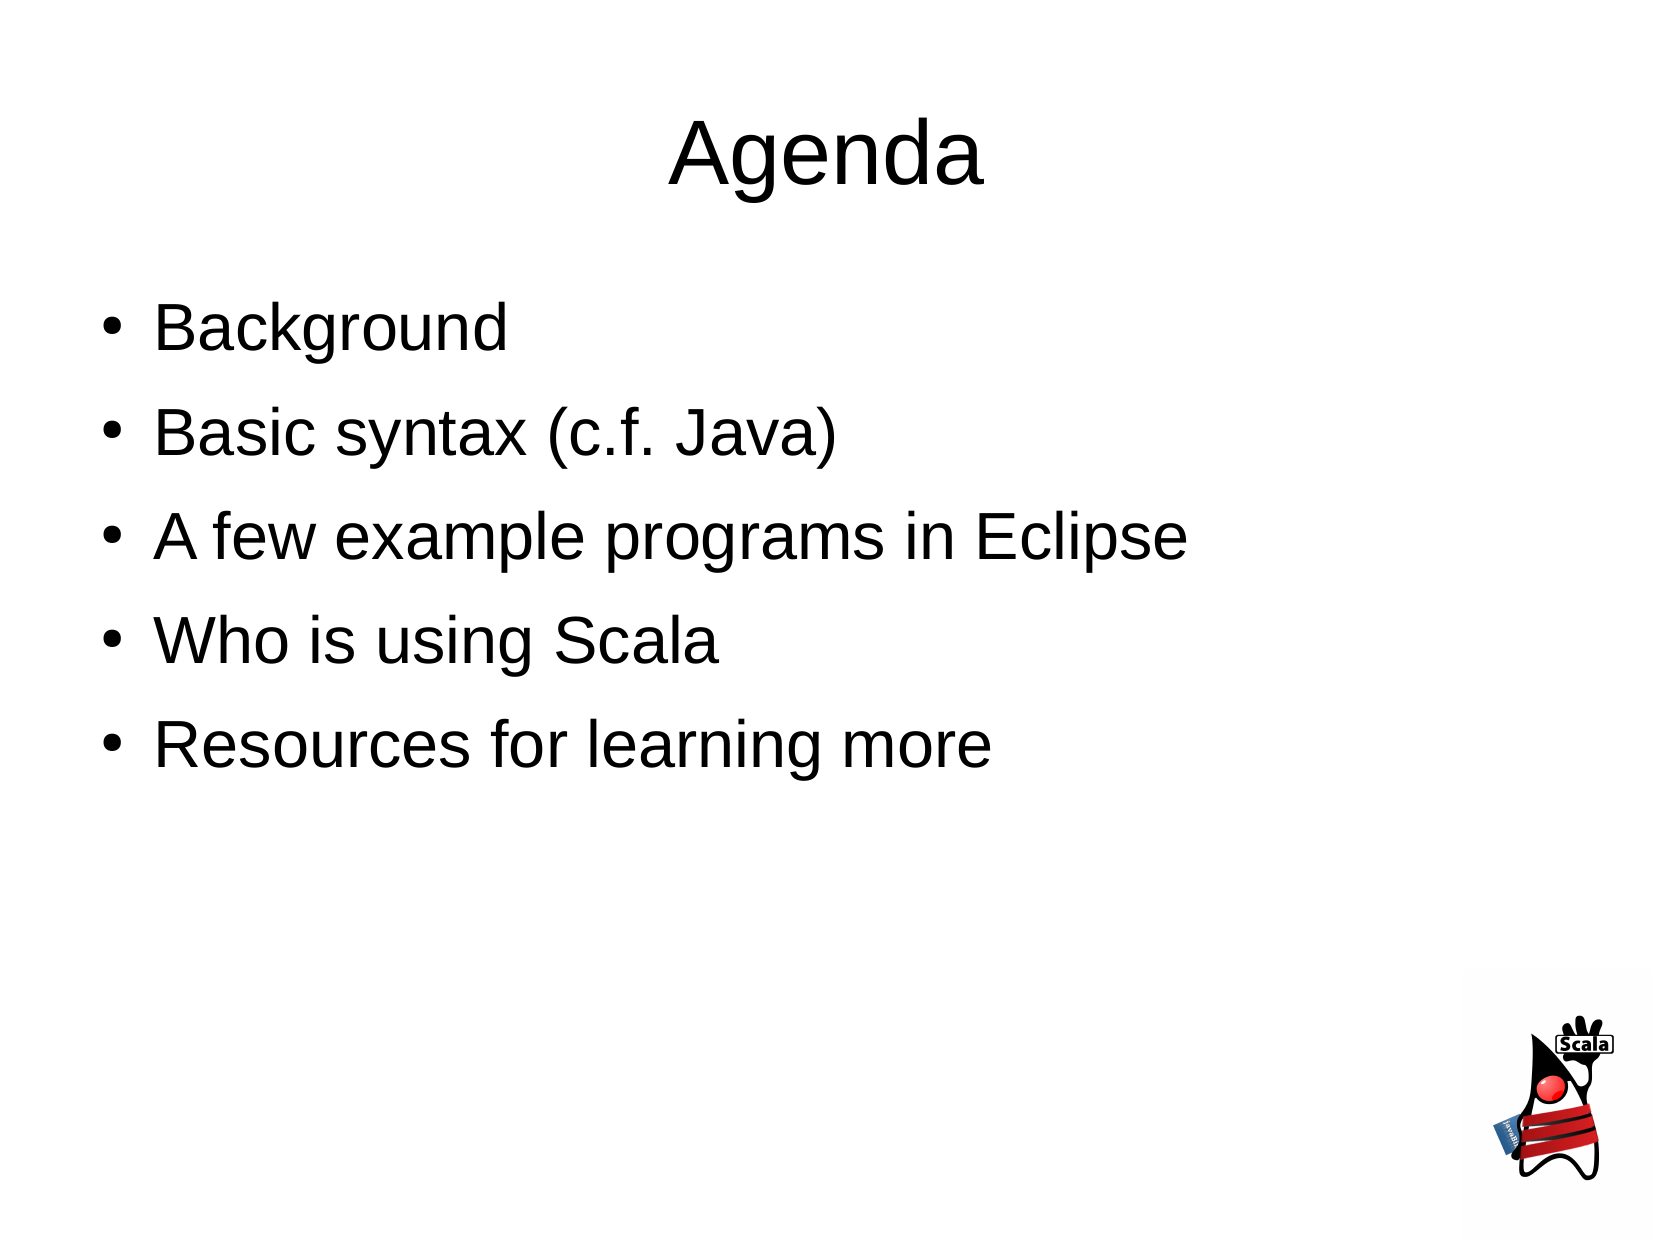

# Agenda
Background
Basic syntax (c.f. Java)
A few example programs in Eclipse
Who is using Scala
Resources for learning more